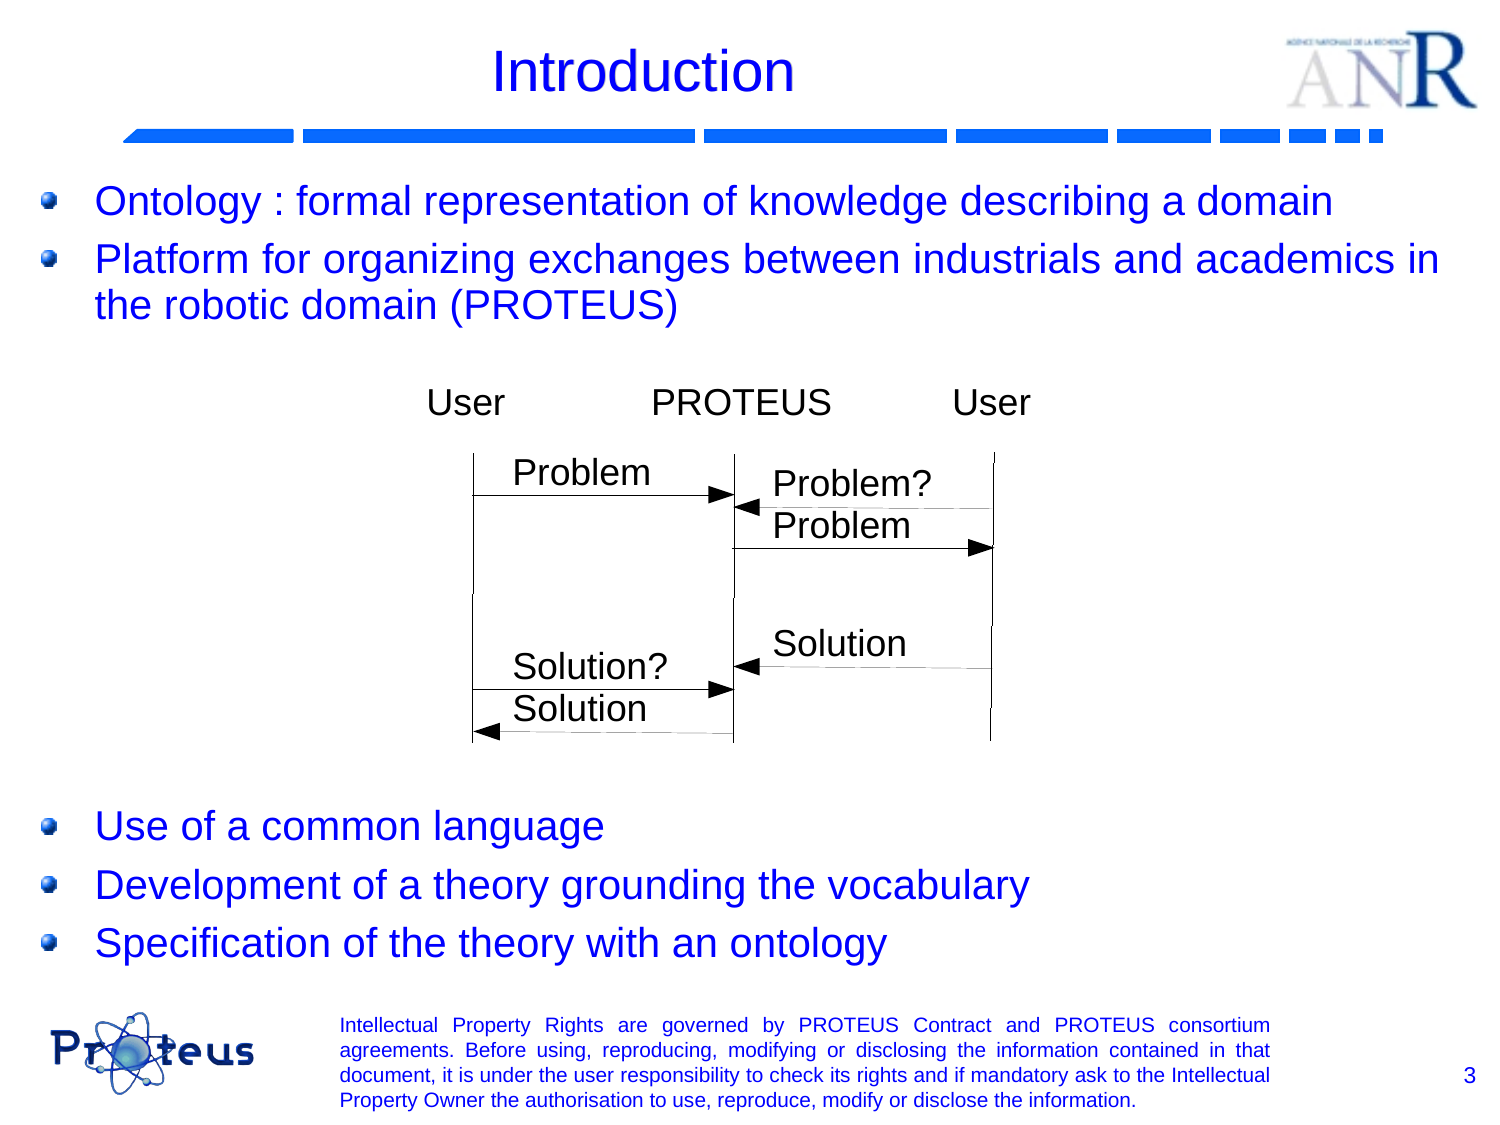

# Introduction
Ontology : formal representation of knowledge describing a domain
Platform for organizing exchanges between industrials and academics in the robotic domain (PROTEUS)
User
PROTEUS
User
Problem
Problem?
Problem
Solution
Solution?
Solution
Use of a common language
Development of a theory grounding the vocabulary
Specification of the theory with an ontology
3